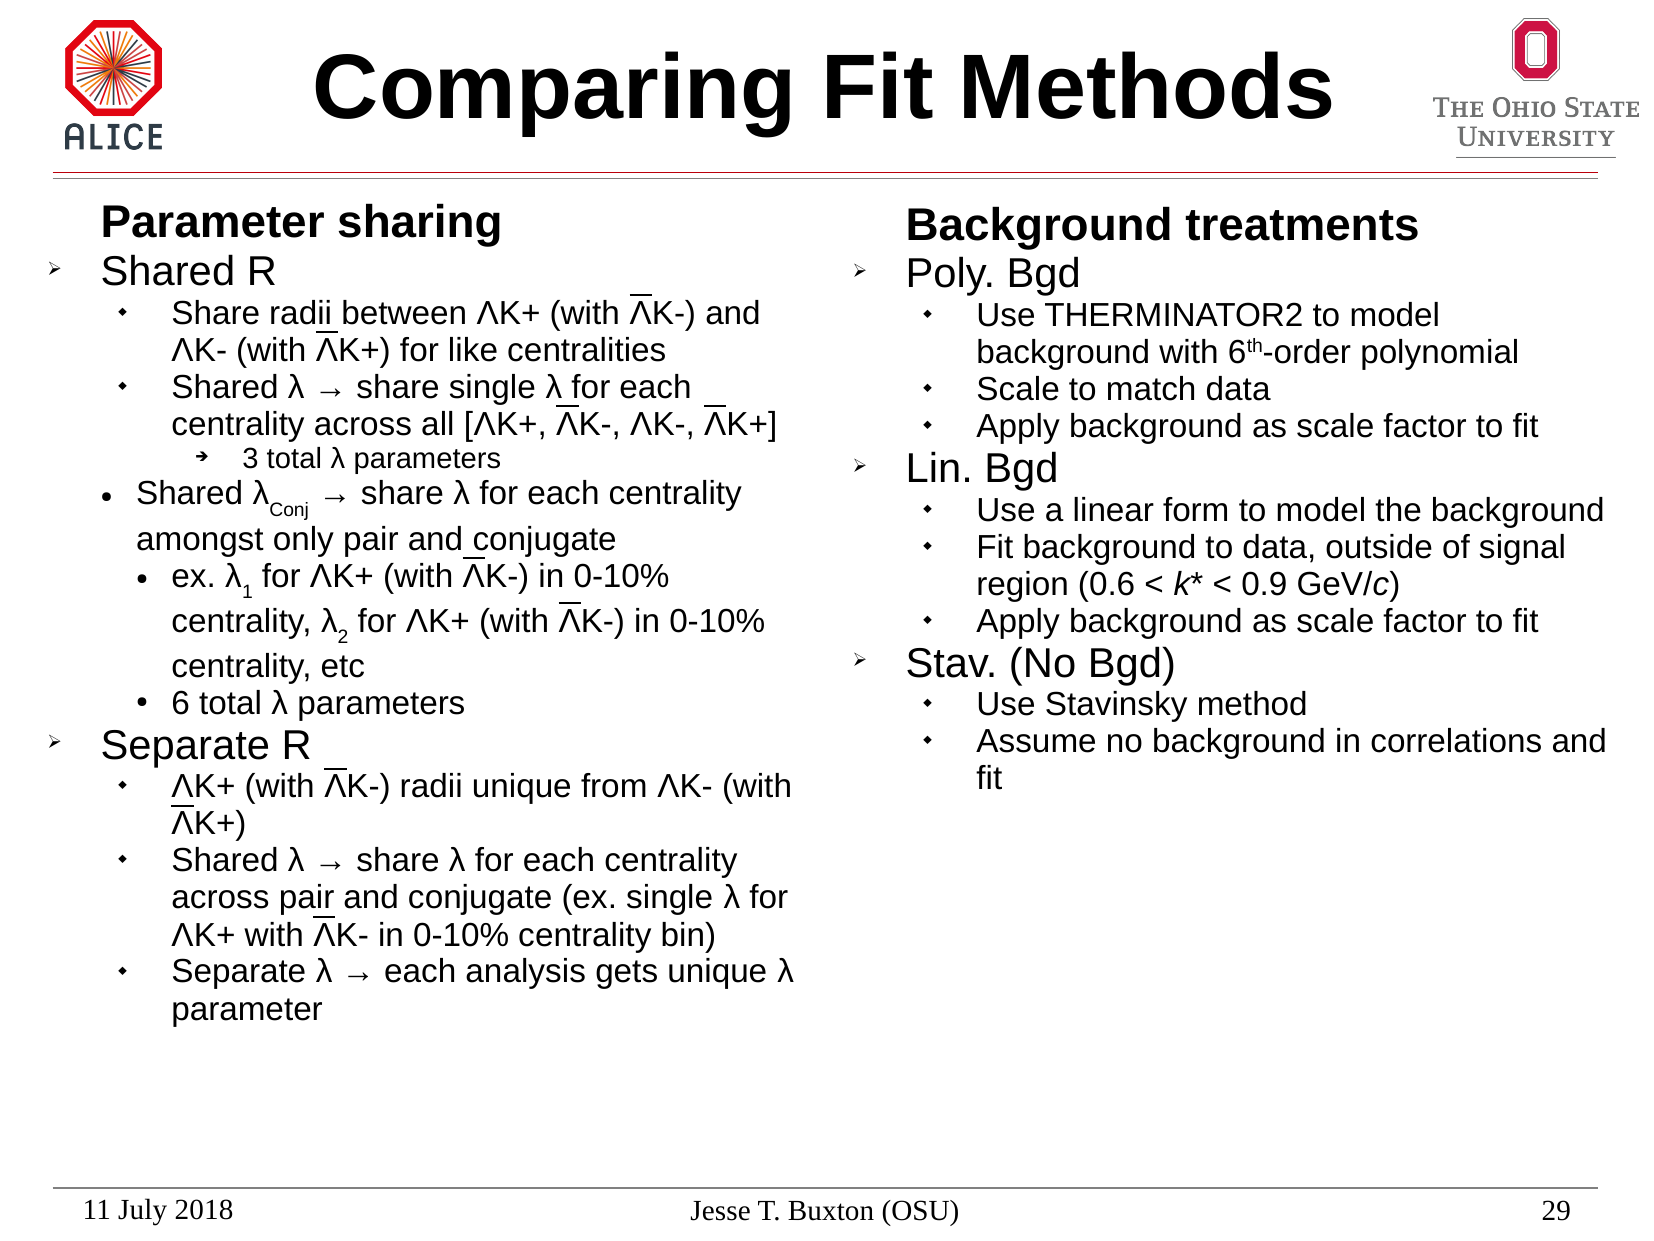

# Comparing Fit Methods
Parameter sharing
Shared R
Share radii between ΛK+ (with ΛK-) and ΛK- (with ΛK+) for like centralities
Shared λ → share single λ for each centrality across all [ΛK+, ΛK-, ΛK-, ΛK+]
3 total λ parameters
Shared λConj → share λ for each centrality amongst only pair and conjugate
ex. λ1 for ΛK+ (with ΛK-) in 0-10% centrality, λ2 for ΛK+ (with ΛK-) in 0-10% centrality, etc
6 total λ parameters
Separate R
ΛK+ (with ΛK-) radii unique from ΛK- (with ΛK+)
Shared λ → share λ for each centrality across pair and conjugate (ex. single λ for ΛK+ with ΛK- in 0-10% centrality bin)
Separate λ → each analysis gets unique λ parameter
Background treatments
Poly. Bgd
Use THERMINATOR2 to model background with 6th-order polynomial
Scale to match data
Apply background as scale factor to fit
Lin. Bgd
Use a linear form to model the background
Fit background to data, outside of signal region (0.6 < k* < 0.9 GeV/c)
Apply background as scale factor to fit
Stav. (No Bgd)
Use Stavinsky method
Assume no background in correlations and fit
11 July 2018
Jesse T. Buxton (OSU)
29